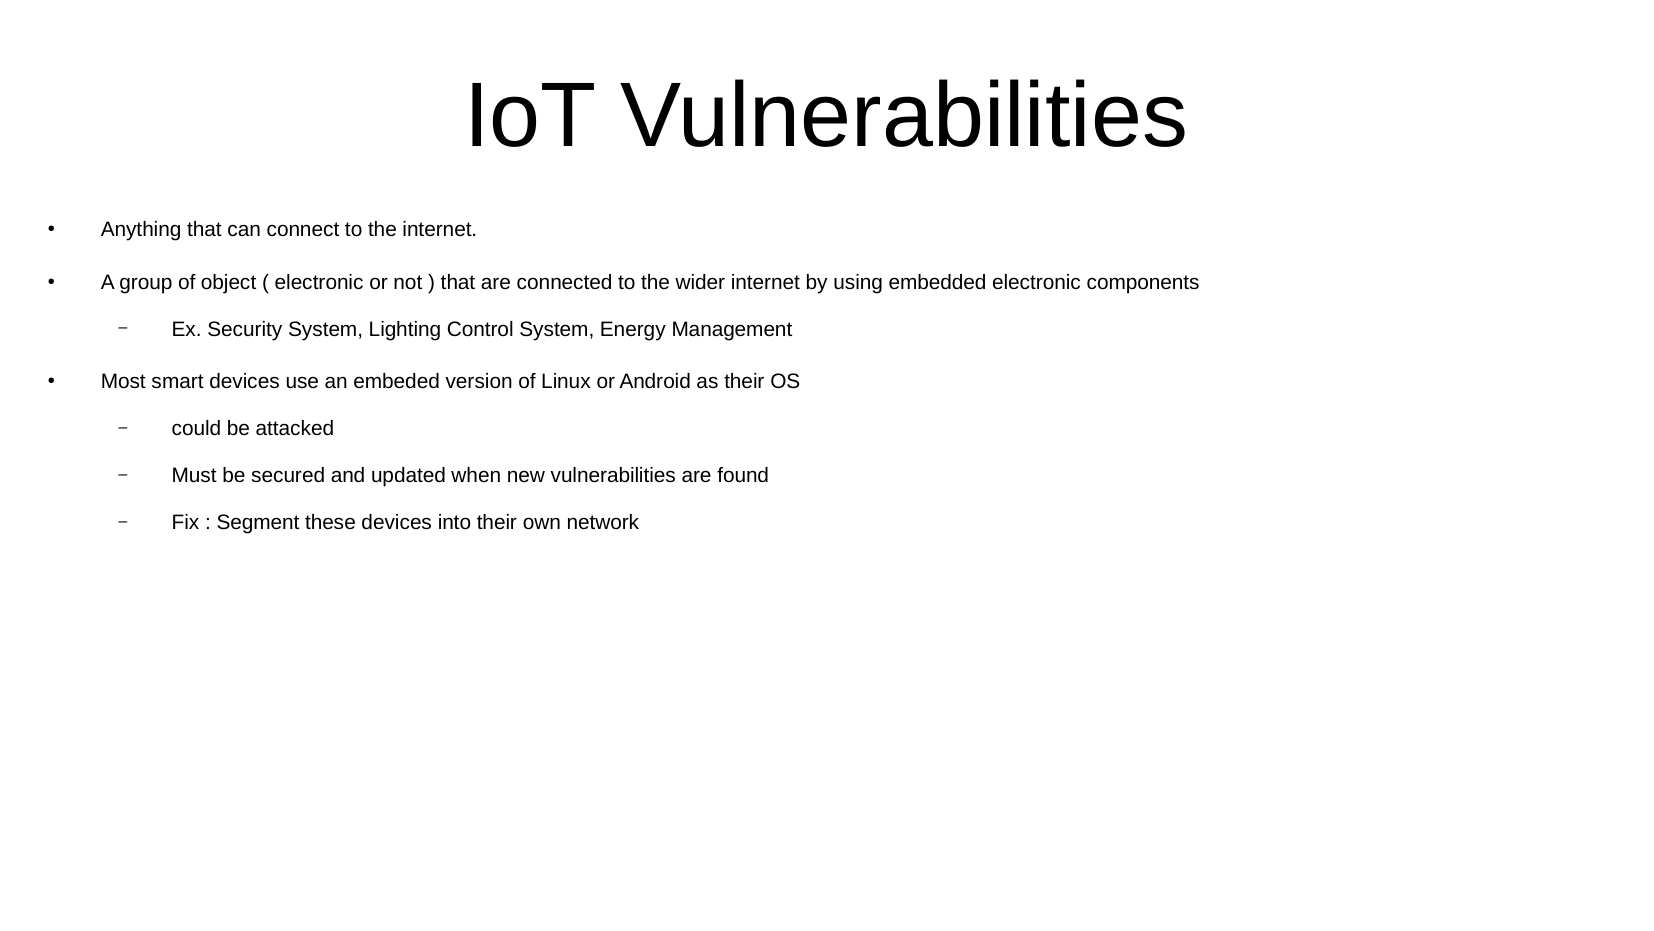

# IoT Vulnerabilities
Anything that can connect to the internet.
A group of object ( electronic or not ) that are connected to the wider internet by using embedded electronic components
Ex. Security System, Lighting Control System, Energy Management
Most smart devices use an embeded version of Linux or Android as their OS
could be attacked
Must be secured and updated when new vulnerabilities are found
Fix : Segment these devices into their own network